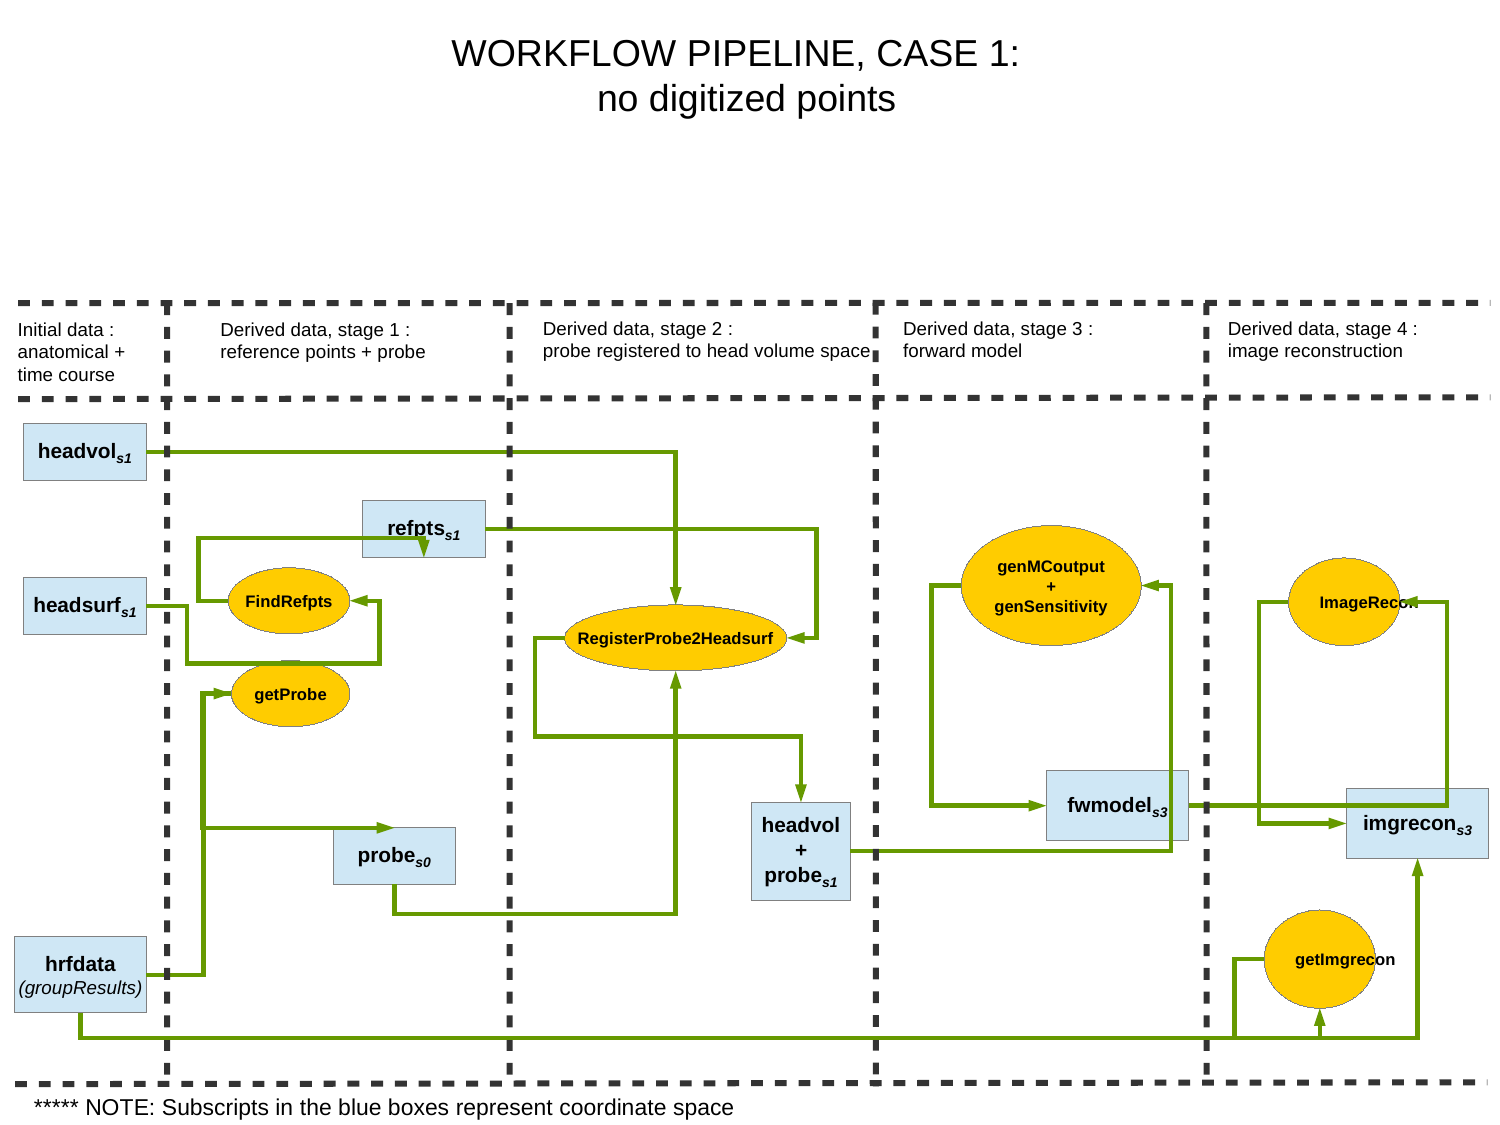

WORKFLOW PIPELINE, CASE 1:
no digitized points
Derived data, stage 3 :
forward model
Derived data, stage 4 :
image reconstruction
Derived data, stage 2 :
probe registered to head volume space
Derived data, stage 1 :
reference points + probe
Initial data :
anatomical + time course
headvols1
refptss1
genMCoutput
+
genSensitivity
ImageRecon
FindRefpts
headsurfs1
RegisterProbe2Headsurf
getProbe
fwmodels3
imgrecons3
headvol
+
probes1
probes0
getImgrecon
hrfdata
(groupResults)
***** NOTE: Subscripts in the blue boxes represent coordinate space